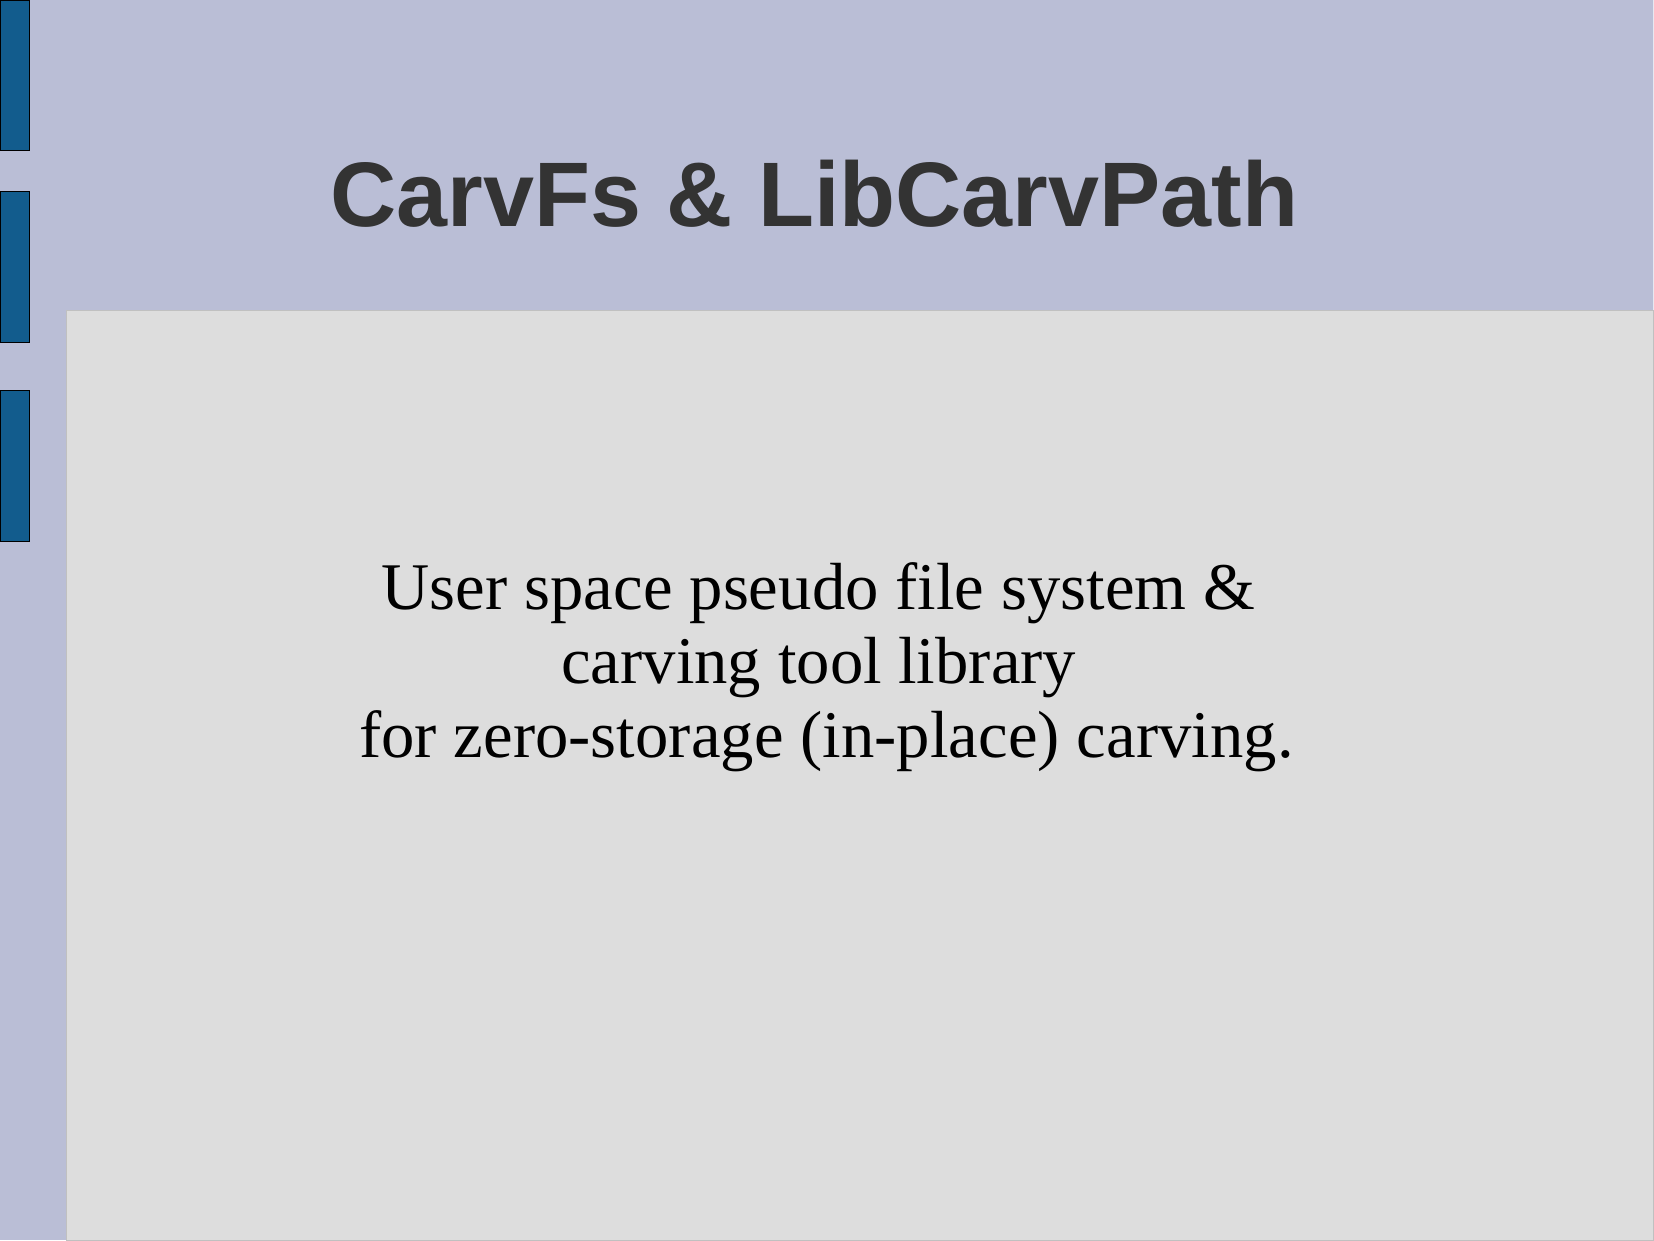

# CarvFs & LibCarvPath
User space pseudo file system &
carving tool library
for zero-storage (in-place) carving.